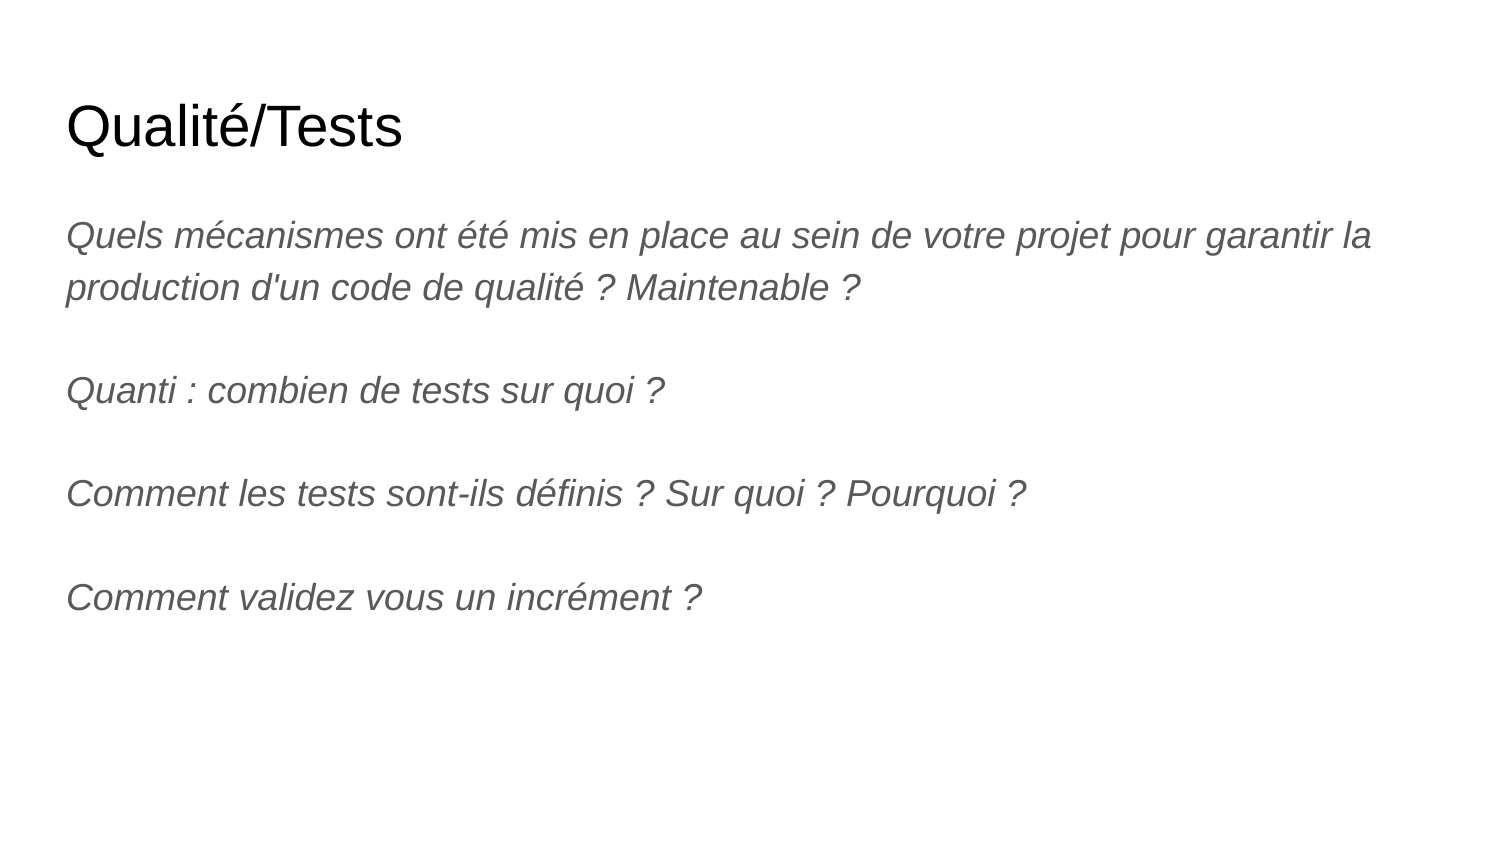

# Qualité/Tests
Quels mécanismes ont été mis en place au sein de votre projet pour garantir la production d'un code de qualité ? Maintenable ?
Quanti : combien de tests sur quoi ?
Comment les tests sont-ils définis ? Sur quoi ? Pourquoi ?
Comment validez vous un incrément ?